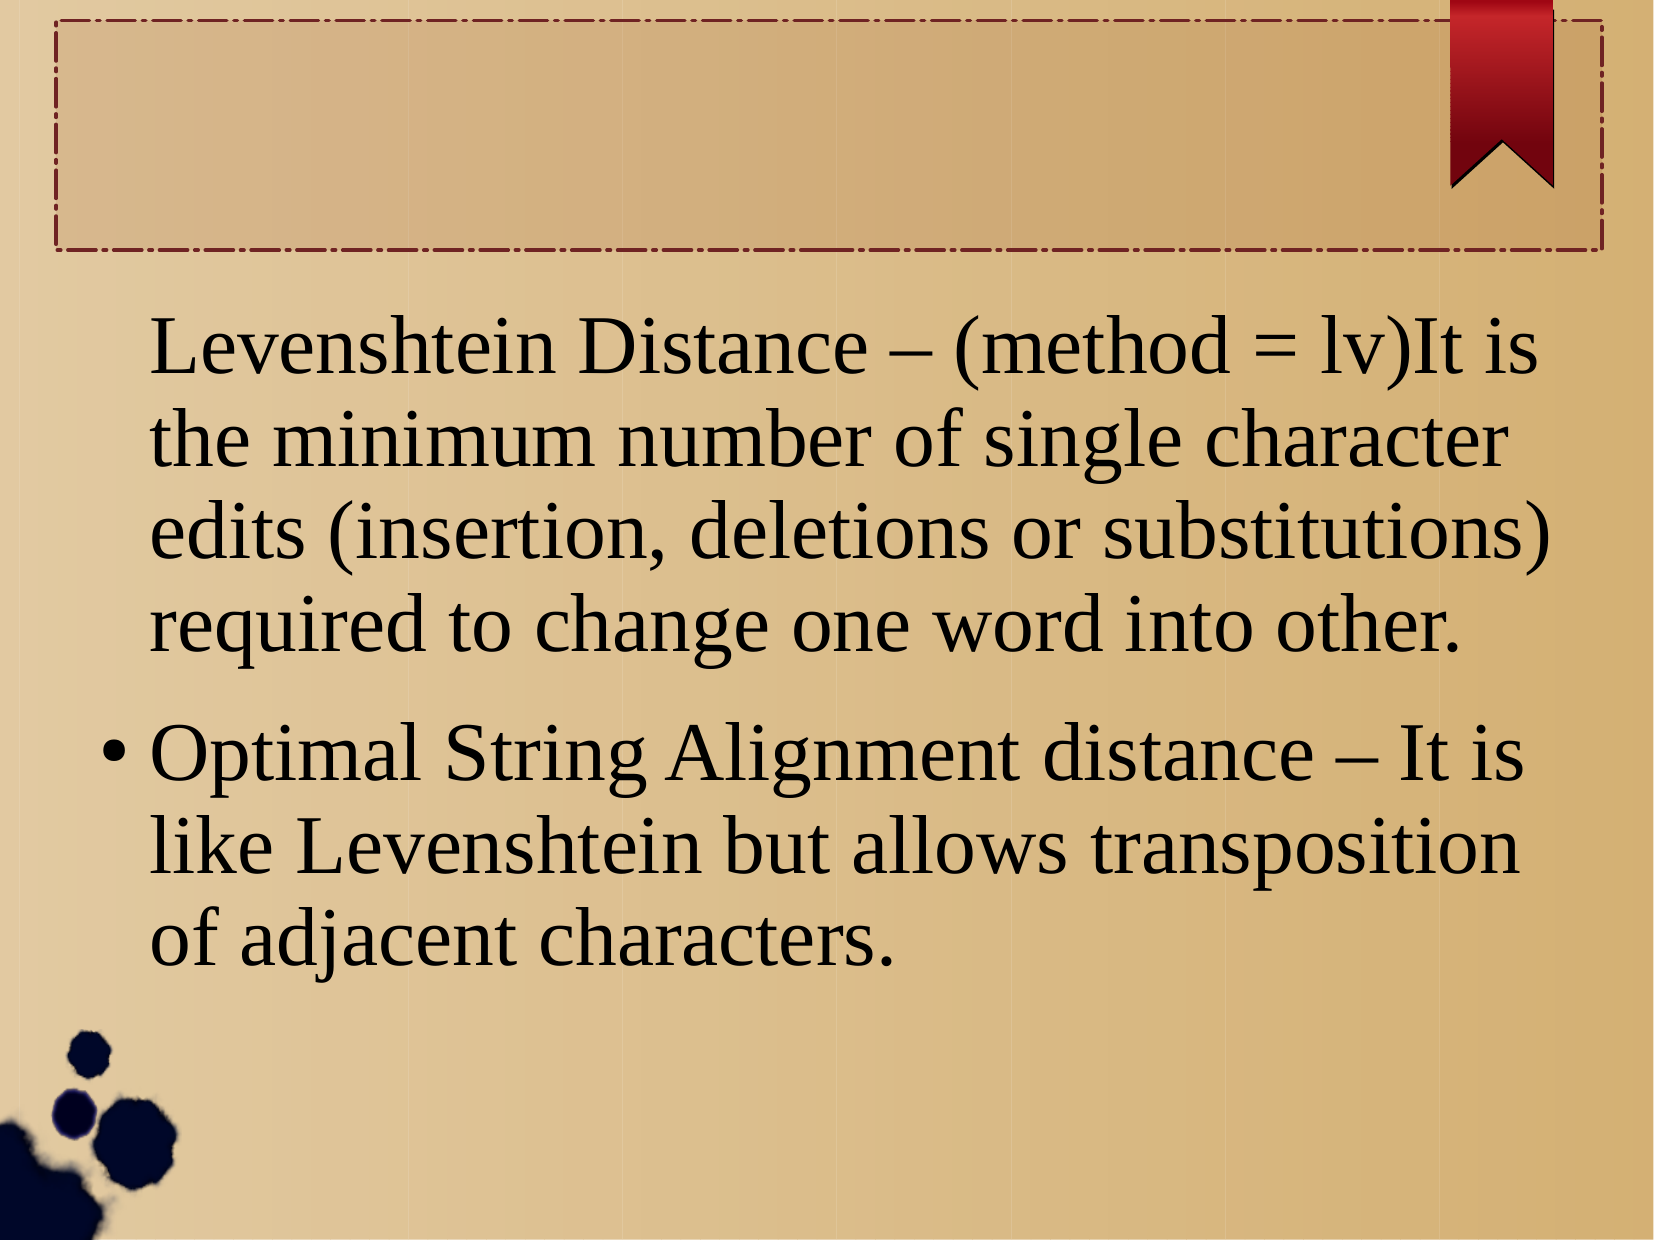

#
Levenshtein Distance – (method = lv)It is the minimum number of single character edits (insertion, deletions or substitutions) required to change one word into other.
Optimal String Alignment distance – It is like Levenshtein but allows transposition of adjacent characters.